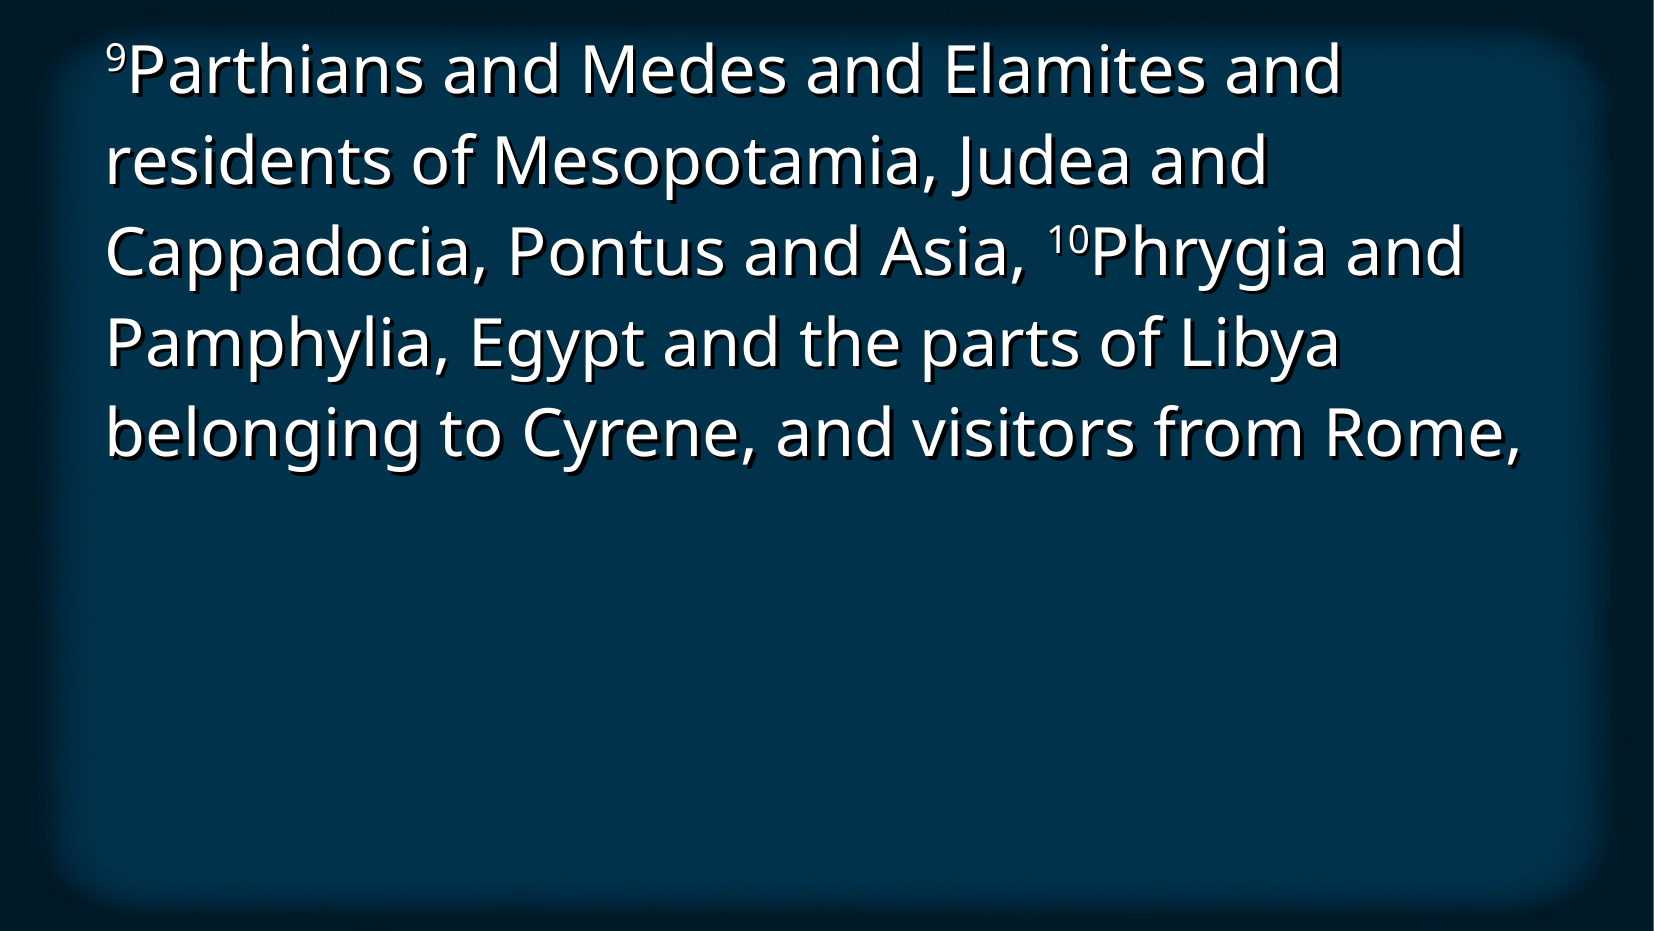

9Parthians and Medes and Elamites and residents of Mesopotamia, Judea and Cappadocia, Pontus and Asia, 10Phrygia and Pamphylia, Egypt and the parts of Libya belonging to Cyrene, and visitors from Rome,